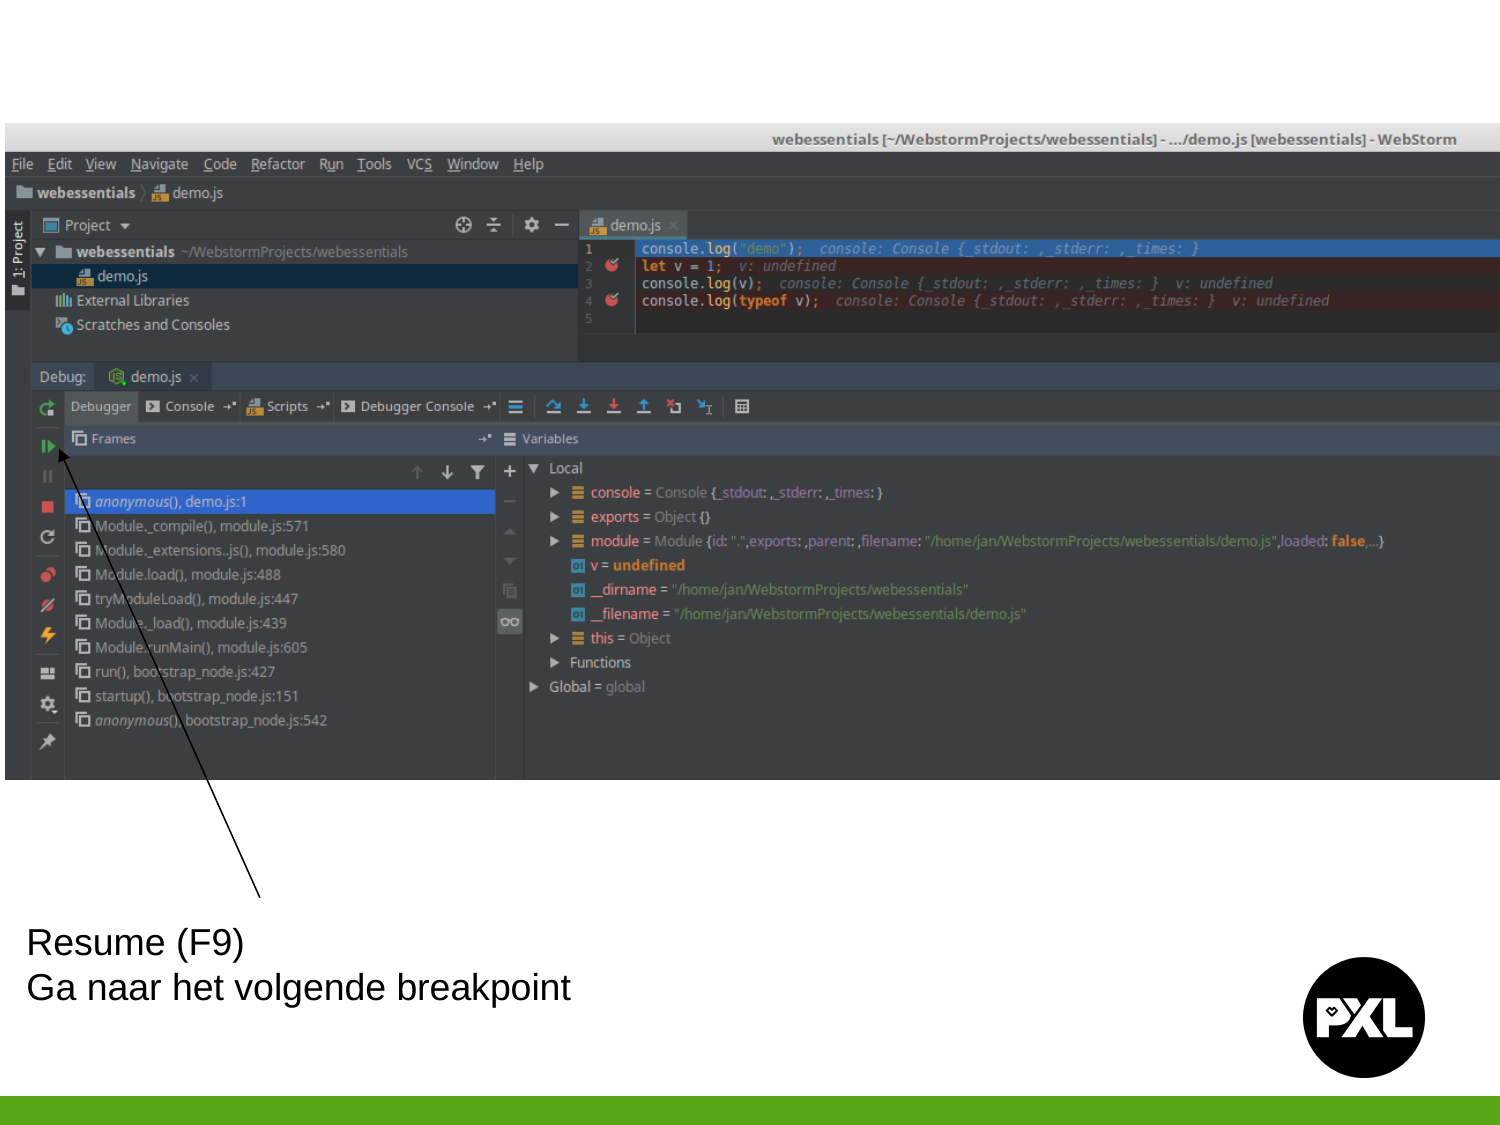

Resume (F9)
Ga naar het volgende breakpoint